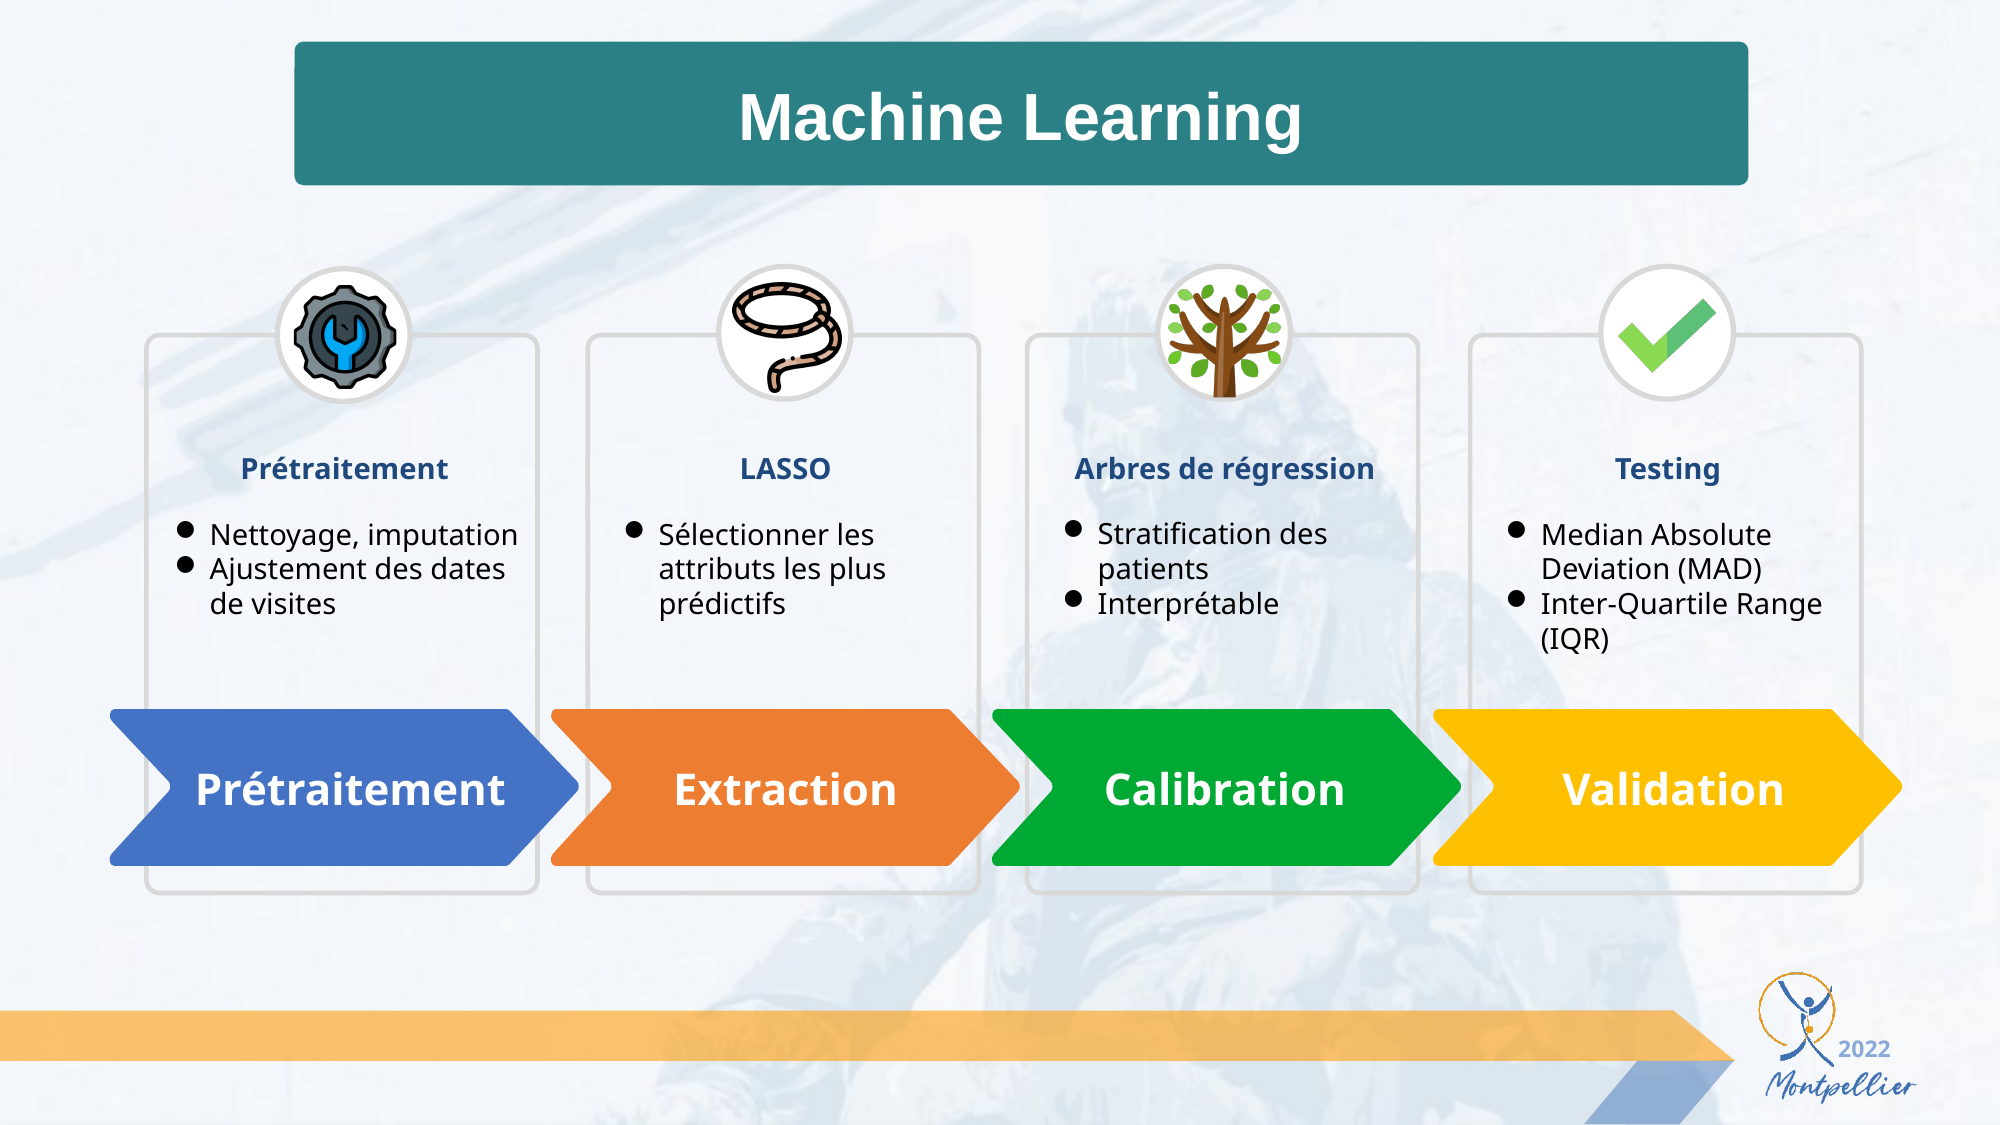

Machine Learning
`
Prétraitement
LASSO
Arbres de régression
Testing
Stratification des patients
Interprétable
Nettoyage, imputation
Ajustement des dates de visites
Sélectionner les attributs les plus prédictifs
Median Absolute Deviation (MAD)
Inter-Quartile Range (IQR)
Prétraitement
Extraction
Calibration
 Validation